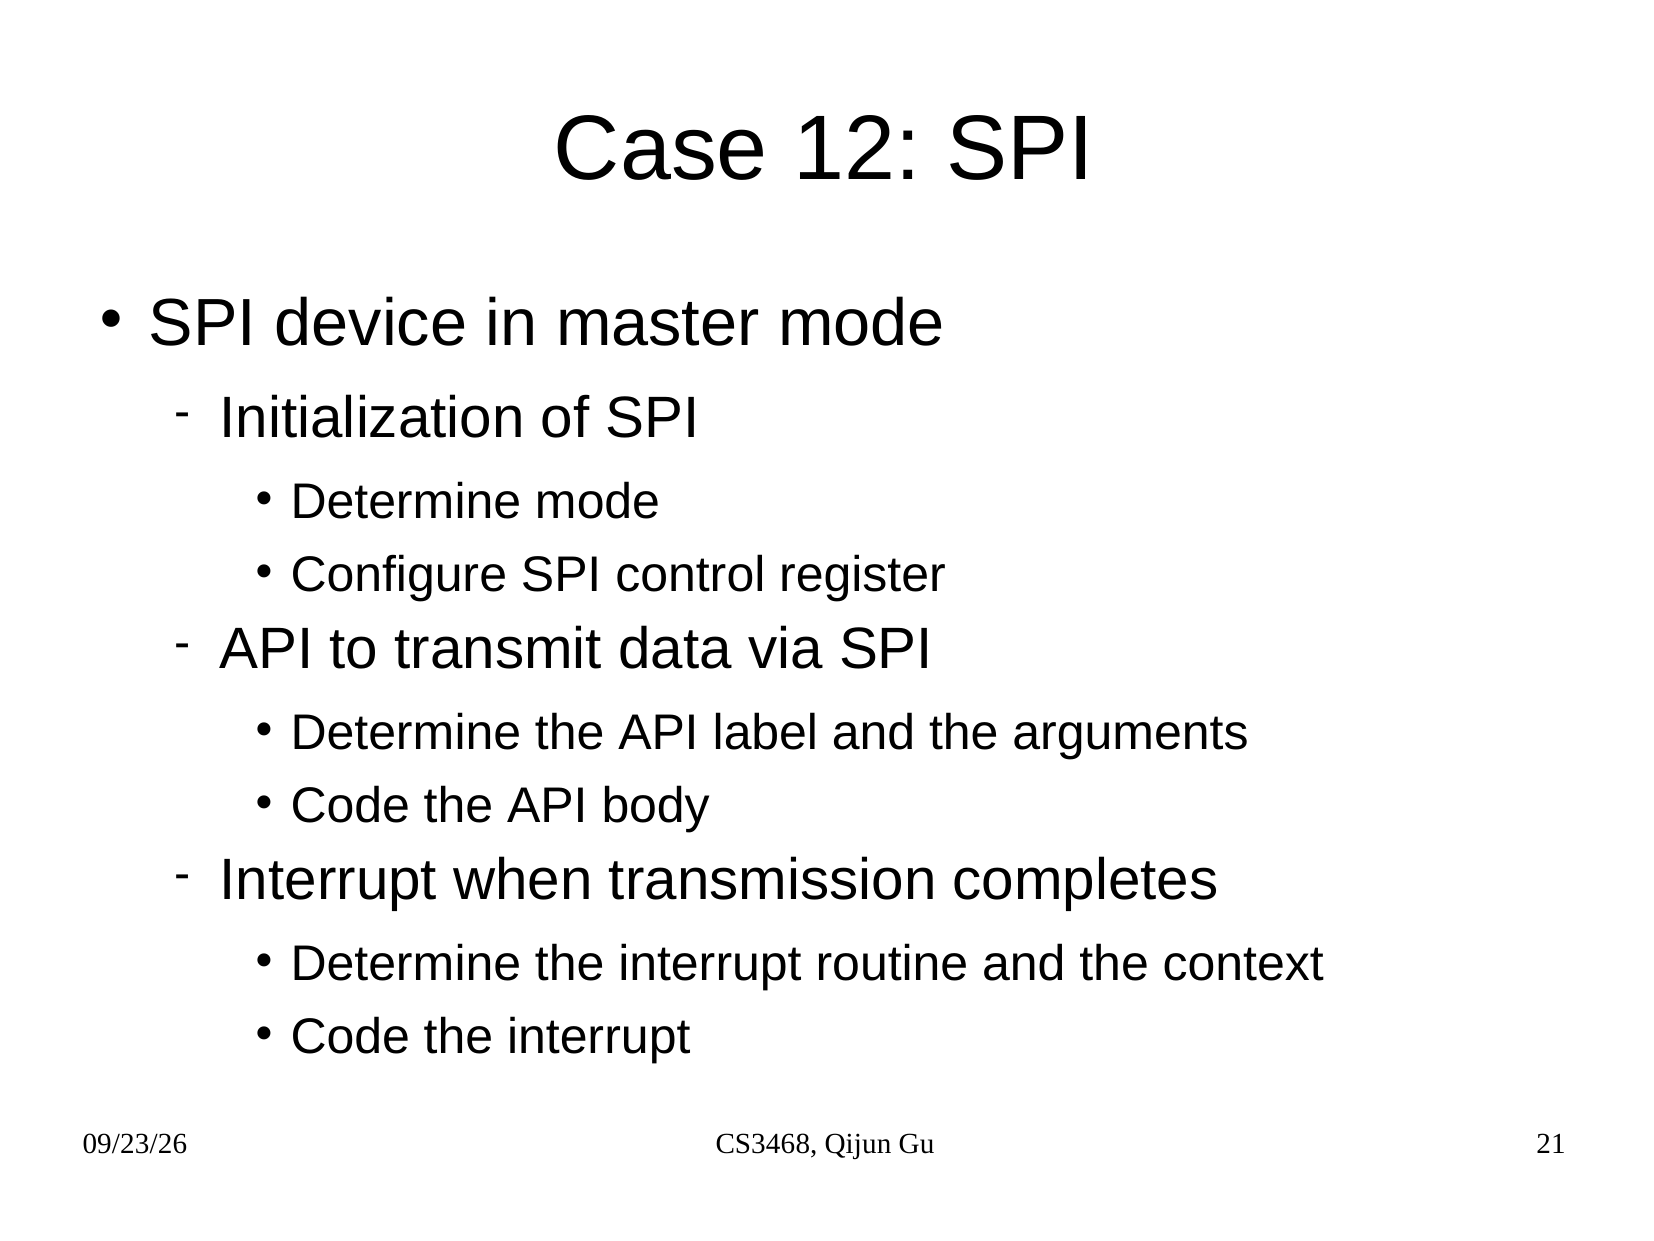

# Case 12: SPI
SPI device in master mode
Initialization of SPI
Determine mode
Configure SPI control register
API to transmit data via SPI
Determine the API label and the arguments
Code the API body
Interrupt when transmission completes
Determine the interrupt routine and the context
Code the interrupt
CS3468, Qijun Gu
21